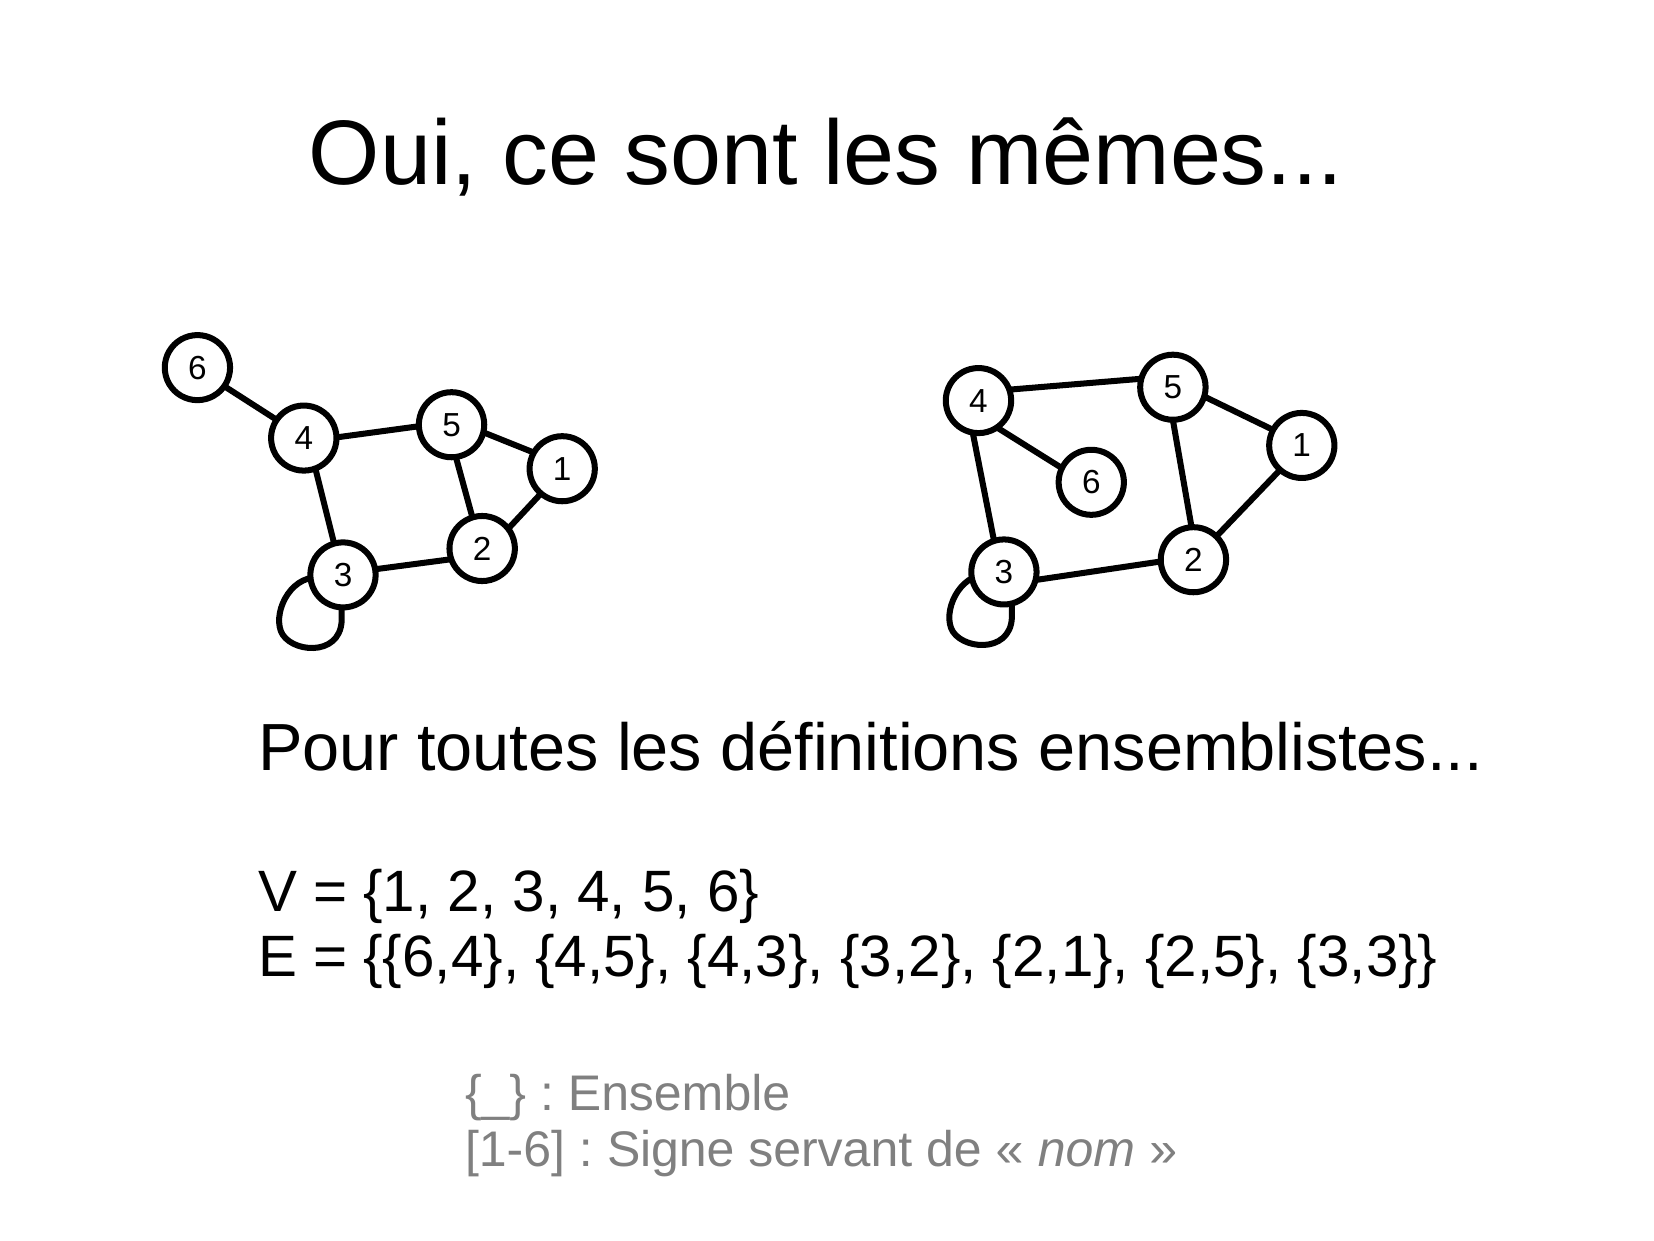

# Oui, ce sont les mêmes...
6
5
4
5
4
1
1
6
2
2
3
3
Pour toutes les définitions ensemblistes...
V = {1, 2, 3, 4, 5, 6}
E = {{6,4}, {4,5}, {4,3}, {3,2}, {2,1}, {2,5}, {3,3}}
{_} : Ensemble
[1-6] : Signe servant de « nom »